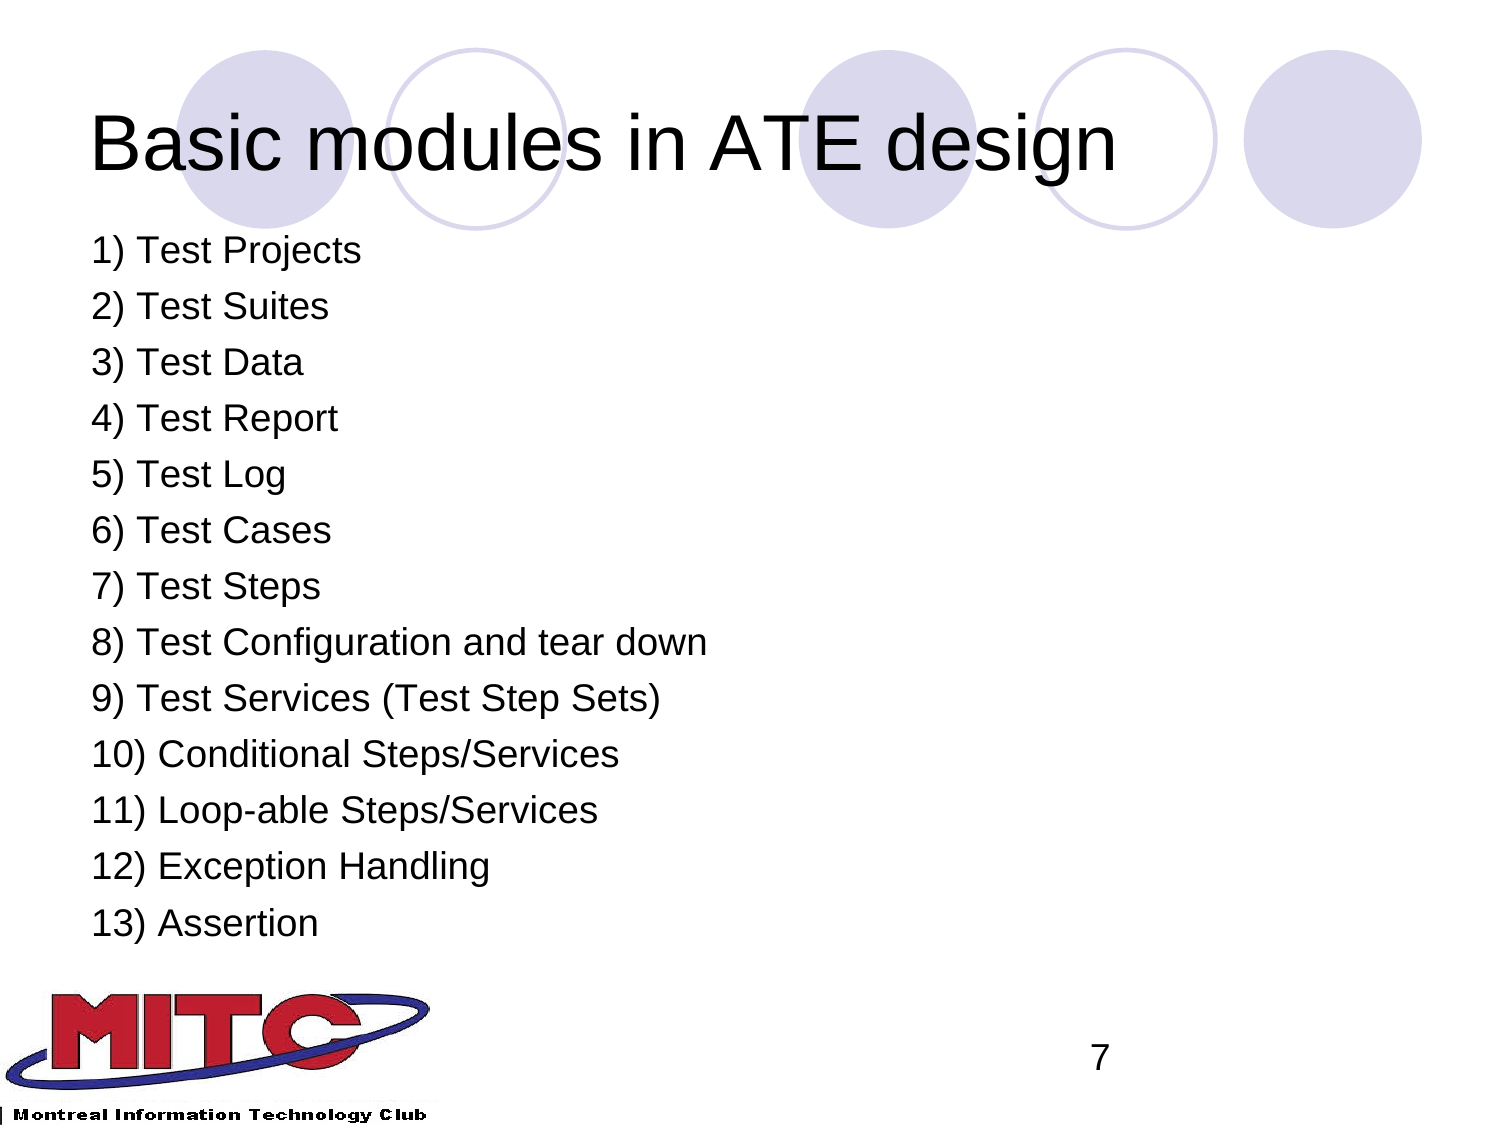

# Basic modules in ATE design
1) Test Projects
2) Test Suites
3) Test Data
4) Test Report
5) Test Log
6) Test Cases
7) Test Steps
8) Test Configuration and tear down
9) Test Services (Test Step Sets)
10) Conditional Steps/Services
11) Loop-able Steps/Services
12) Exception Handling
13) Assertion
7